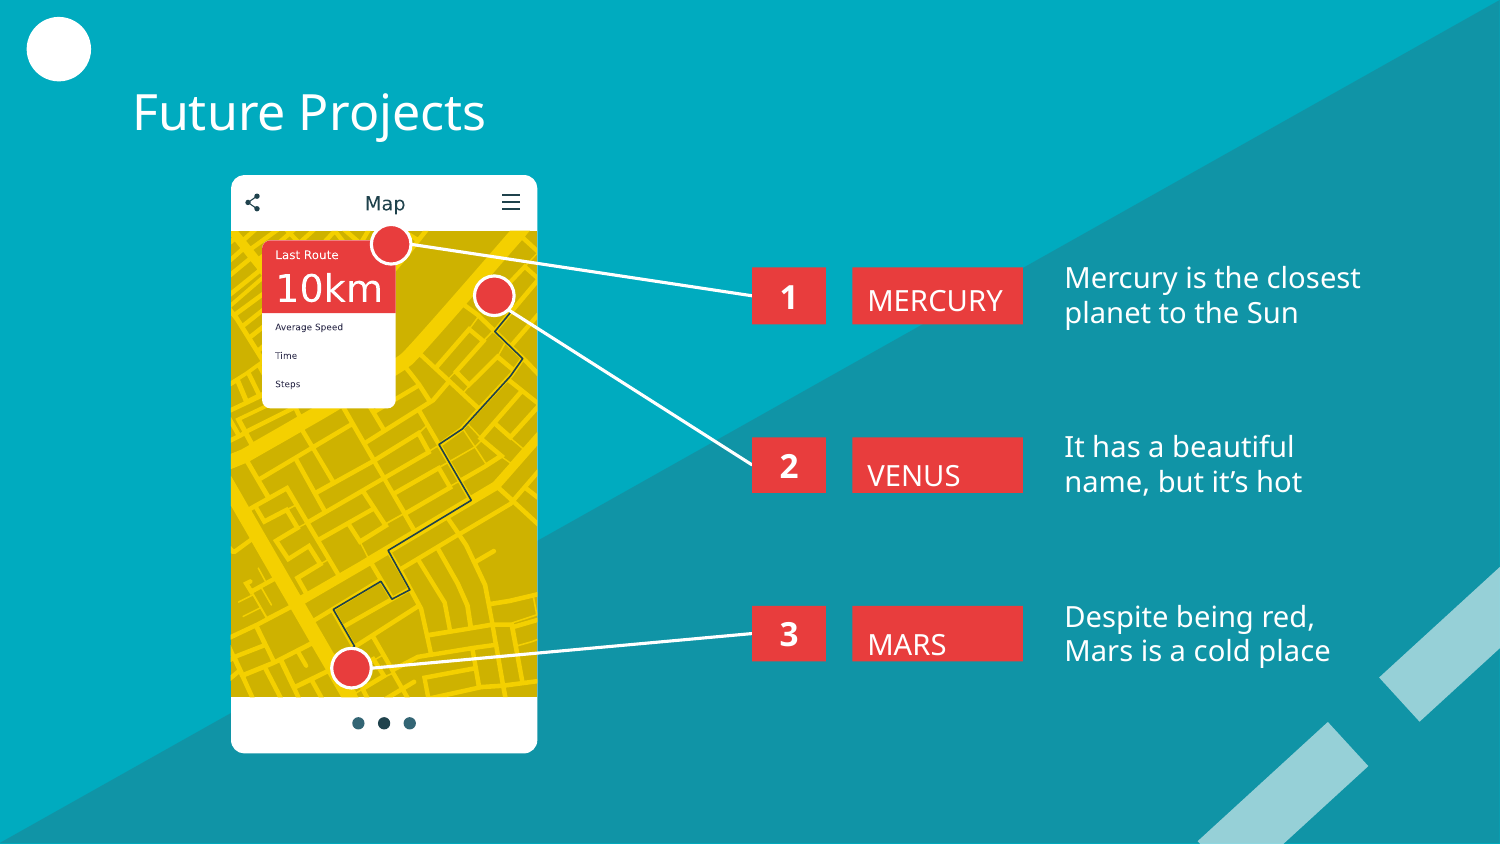

# Future Projects
Mercury is the closest planet to the Sun
1
MERCURY
It has a beautiful name, but it’s hot
2
VENUS
Despite being red, Mars is a cold place
3
MARS